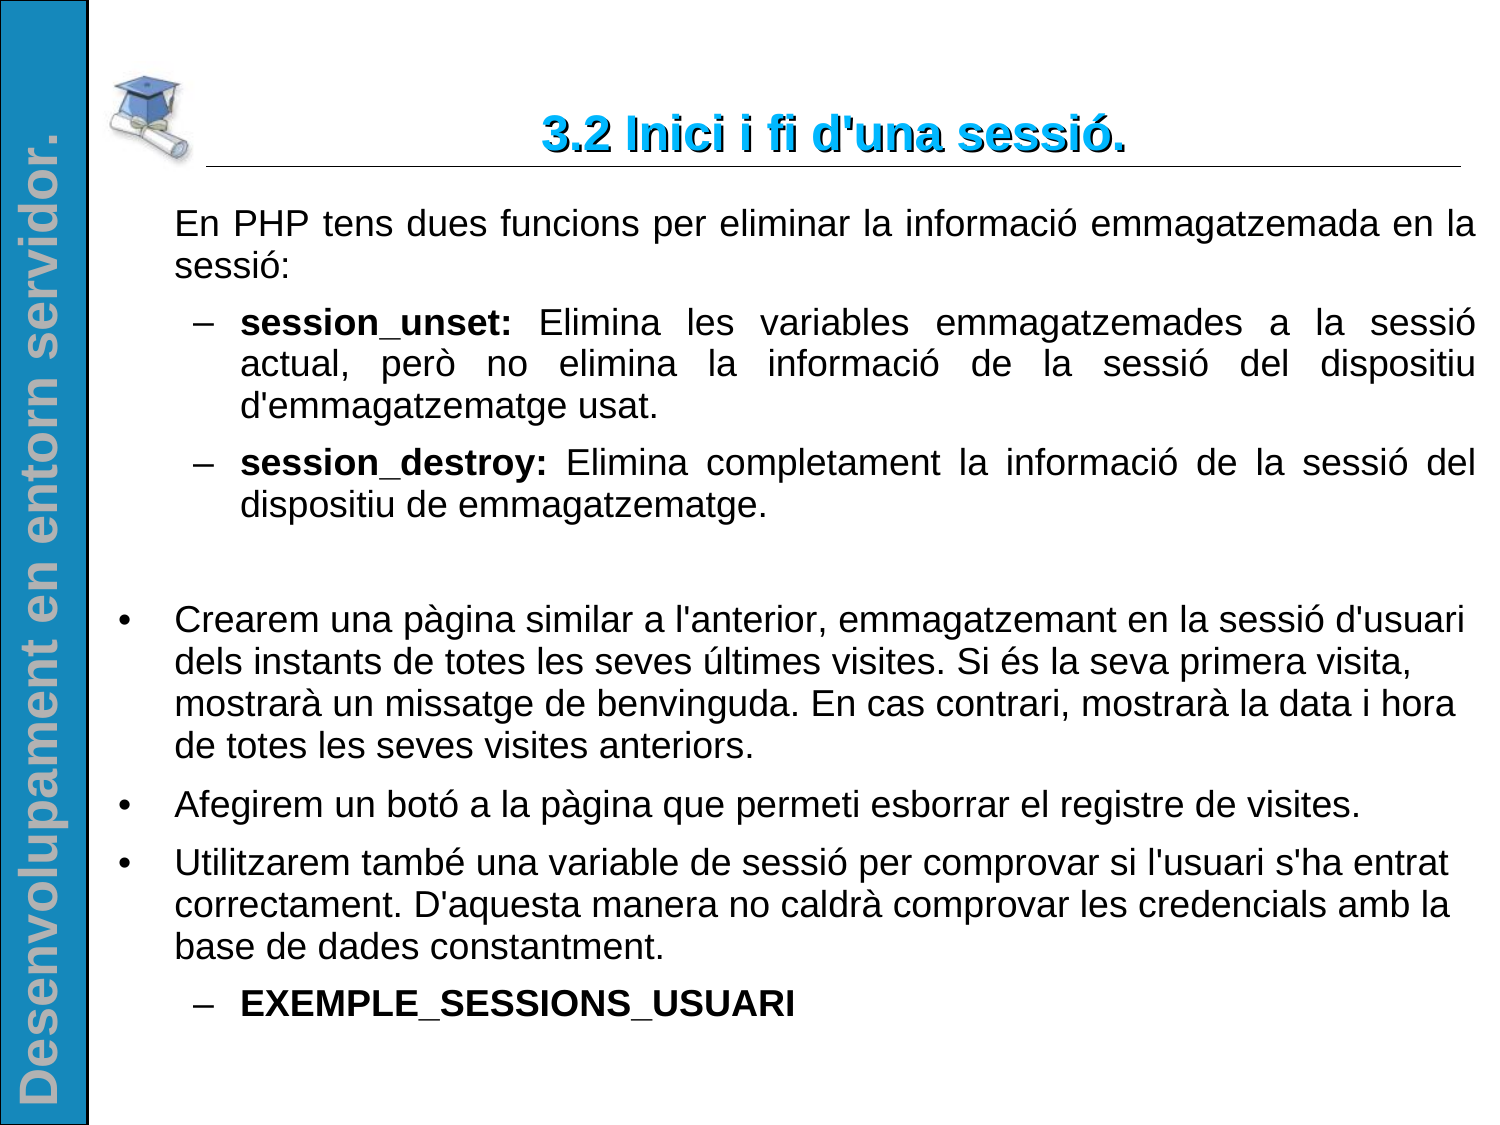

# 3.2 Inici i fi d'una sessió.
En PHP tens dues funcions per eliminar la informació emmagatzemada en la sessió:
session_unset: Elimina les variables emmagatzemades a la sessió actual, però no elimina la informació de la sessió del dispositiu d'emmagatzematge usat.
session_destroy: Elimina completament la informació de la sessió del dispositiu de emmagatzematge.
Crearem una pàgina similar a l'anterior, emmagatzemant en la sessió d'usuari dels instants de totes les seves últimes visites. Si és la seva primera visita, mostrarà un missatge de benvinguda. En cas contrari, mostrarà la data i hora de totes les seves visites anteriors.
Afegirem un botó a la pàgina que permeti esborrar el registre de visites.
Utilitzarem també una variable de sessió per comprovar si l'usuari s'ha entrat correctament. D'aquesta manera no caldrà comprovar les credencials amb la base de dades constantment.
EXEMPLE_SESSIONS_USUARI